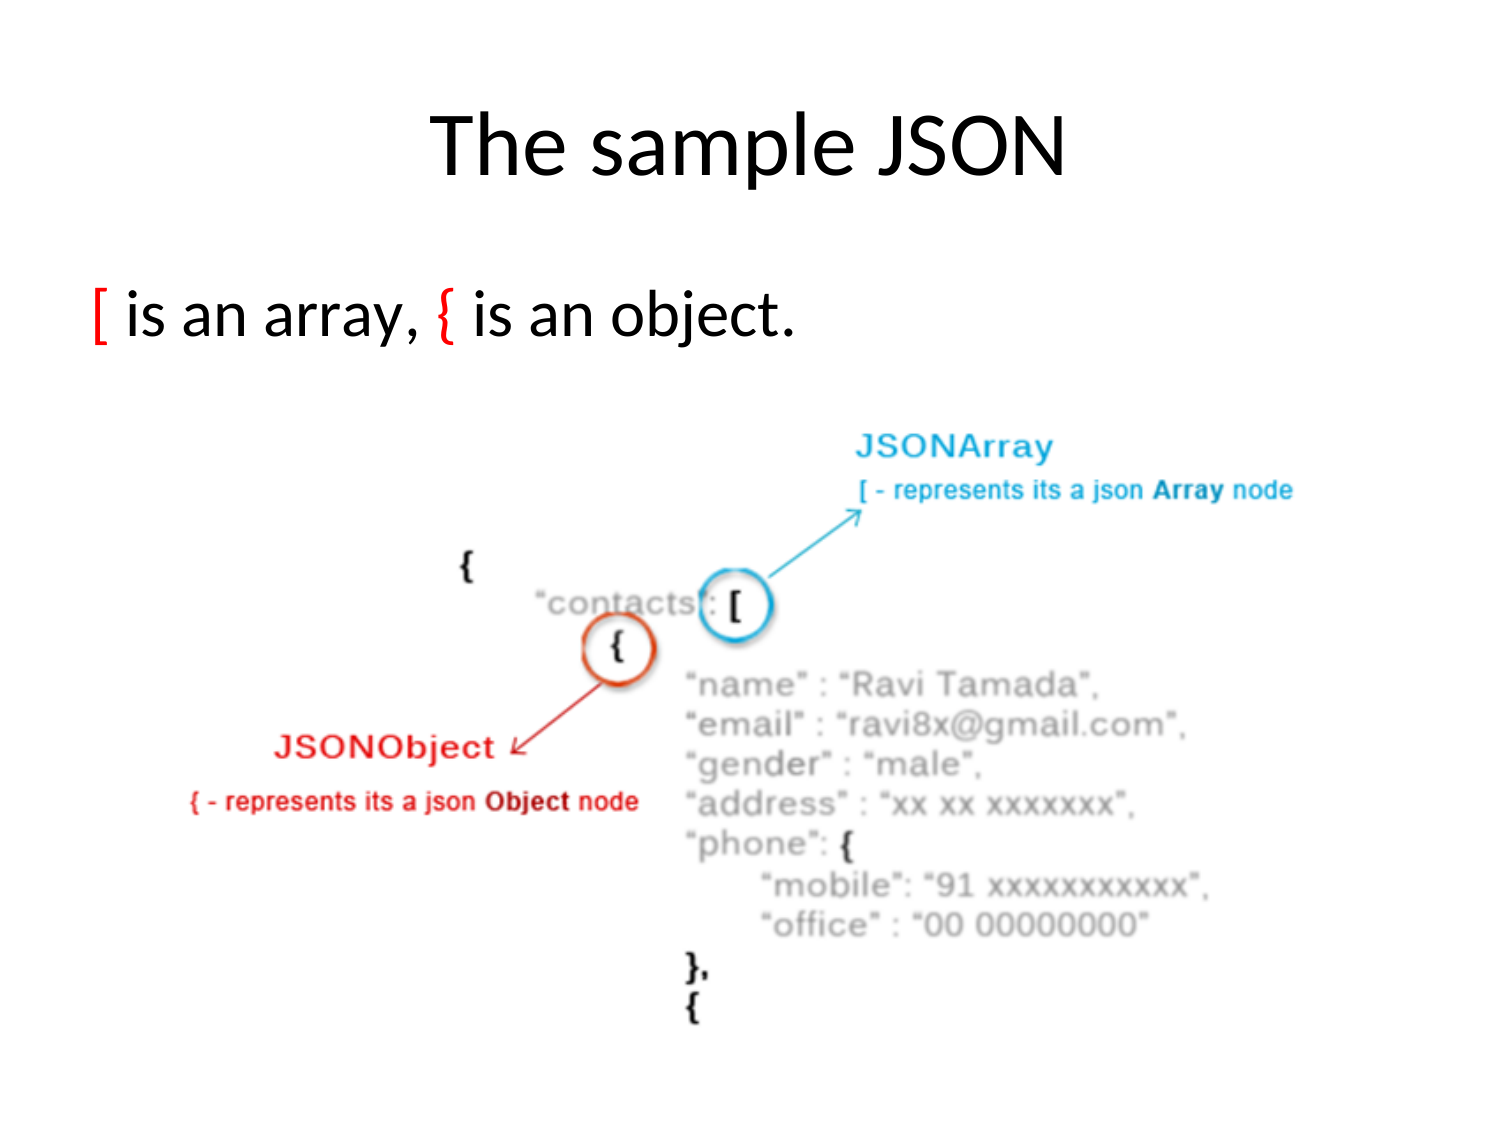

# The sample JSON
[ is an array, { is an object.